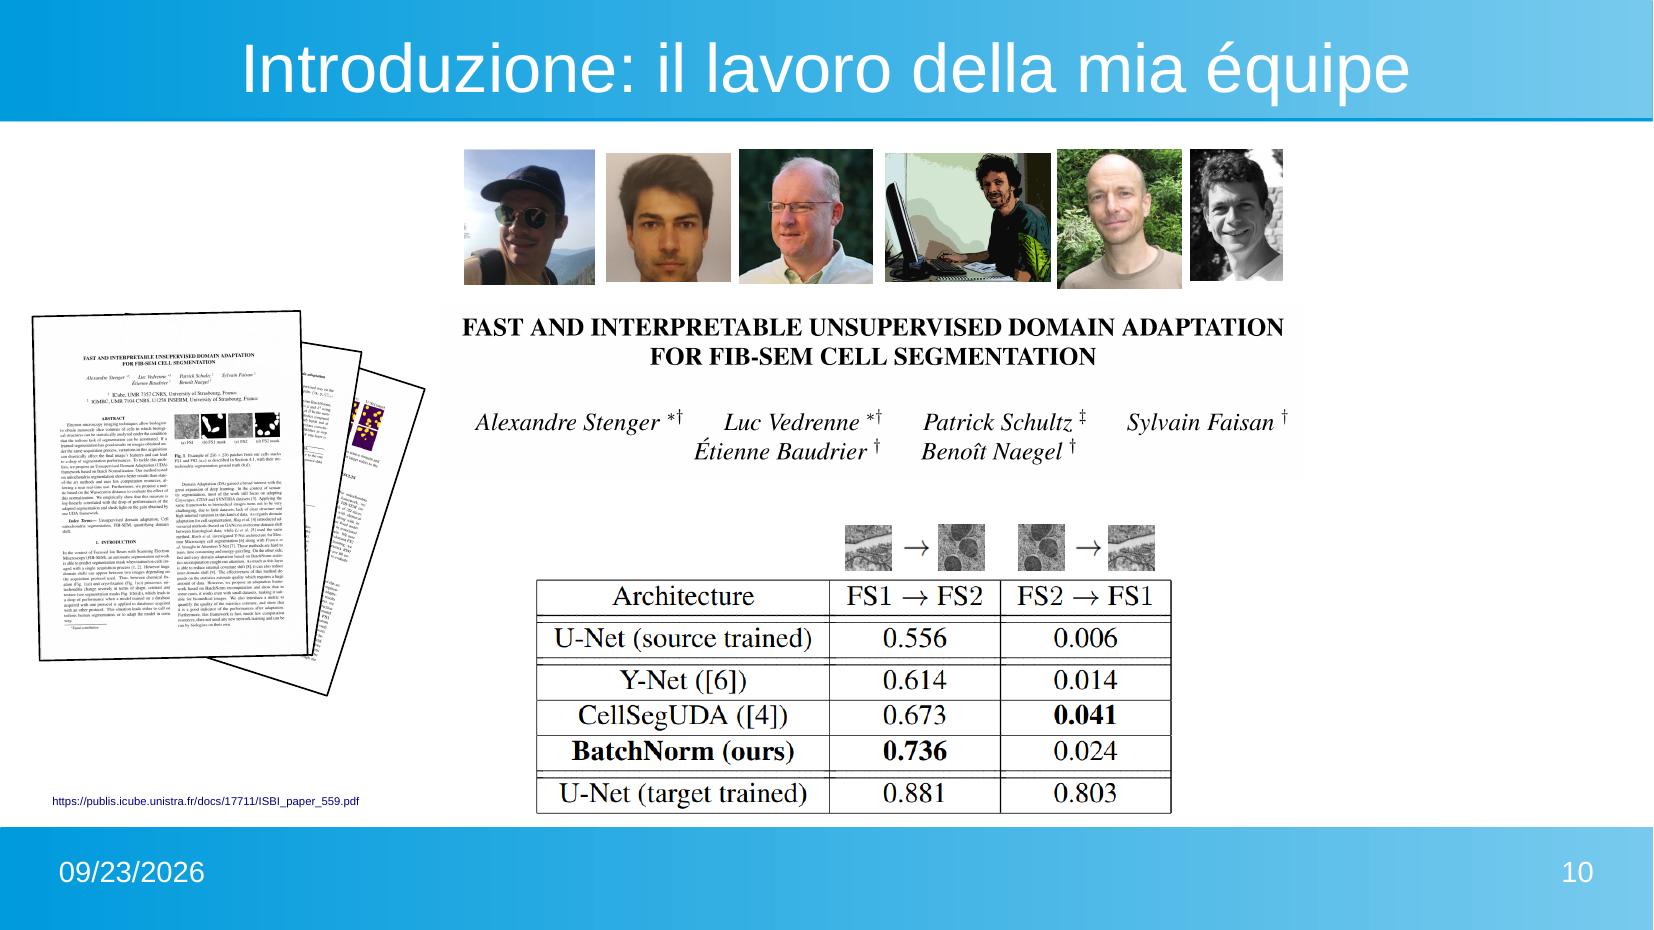

# Introduzione: il lavoro della mia équipe
https://publis.icube.unistra.fr/docs/17711/ISBI_paper_559.pdf
10